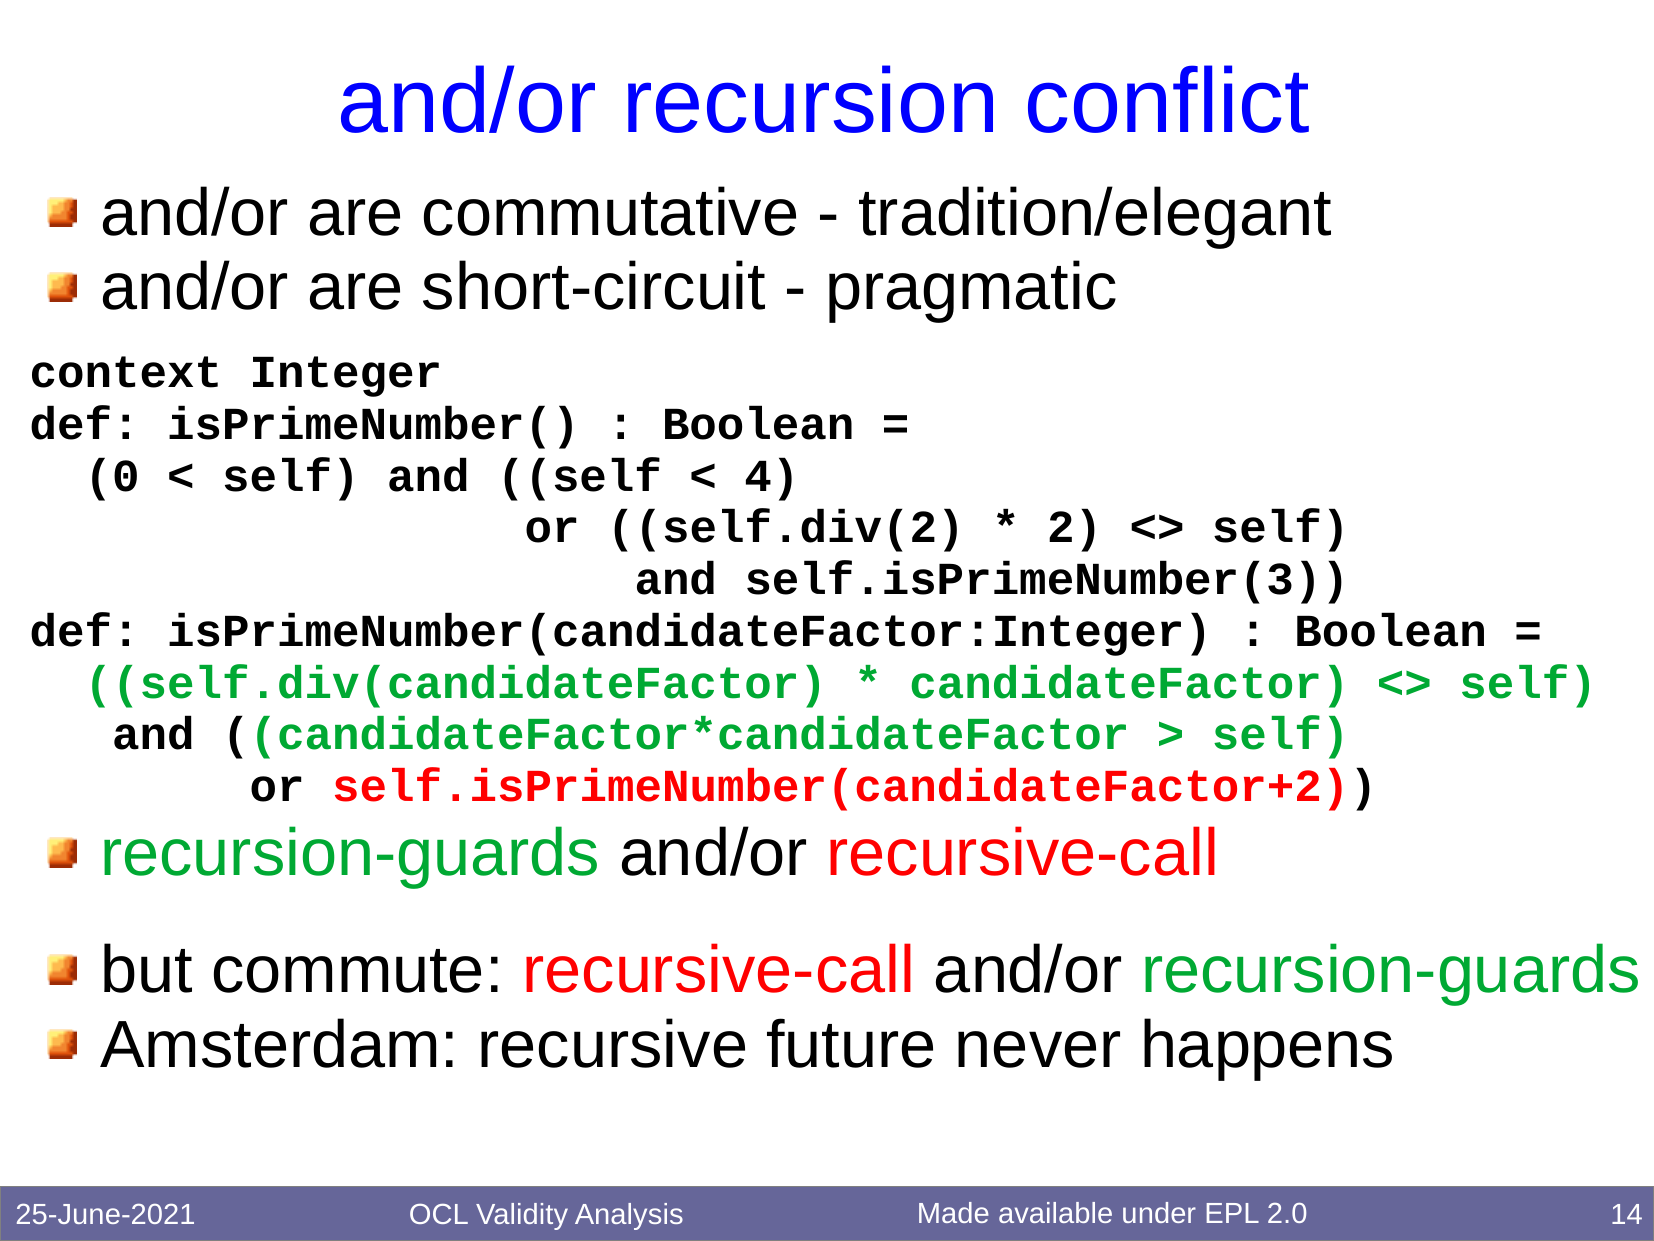

# and/or recursion conflict
and/or are commutative - tradition/elegant
and/or are short-circuit - pragmatic
context Integer
def: isPrimeNumber() : Boolean =
 (0 < self) and ((self < 4)
 or ((self.div(2) * 2) <> self)
 and self.isPrimeNumber(3))
def: isPrimeNumber(candidateFactor:Integer) : Boolean =
 ((self.div(candidateFactor) * candidateFactor) <> self)
 and ((candidateFactor*candidateFactor > self)
 or self.isPrimeNumber(candidateFactor+2))
recursion-guards and/or recursive-call
but commute: recursive-call and/or recursion-guards
Amsterdam: recursive future never happens
25-June-2021
OCL Validity Analysis
14